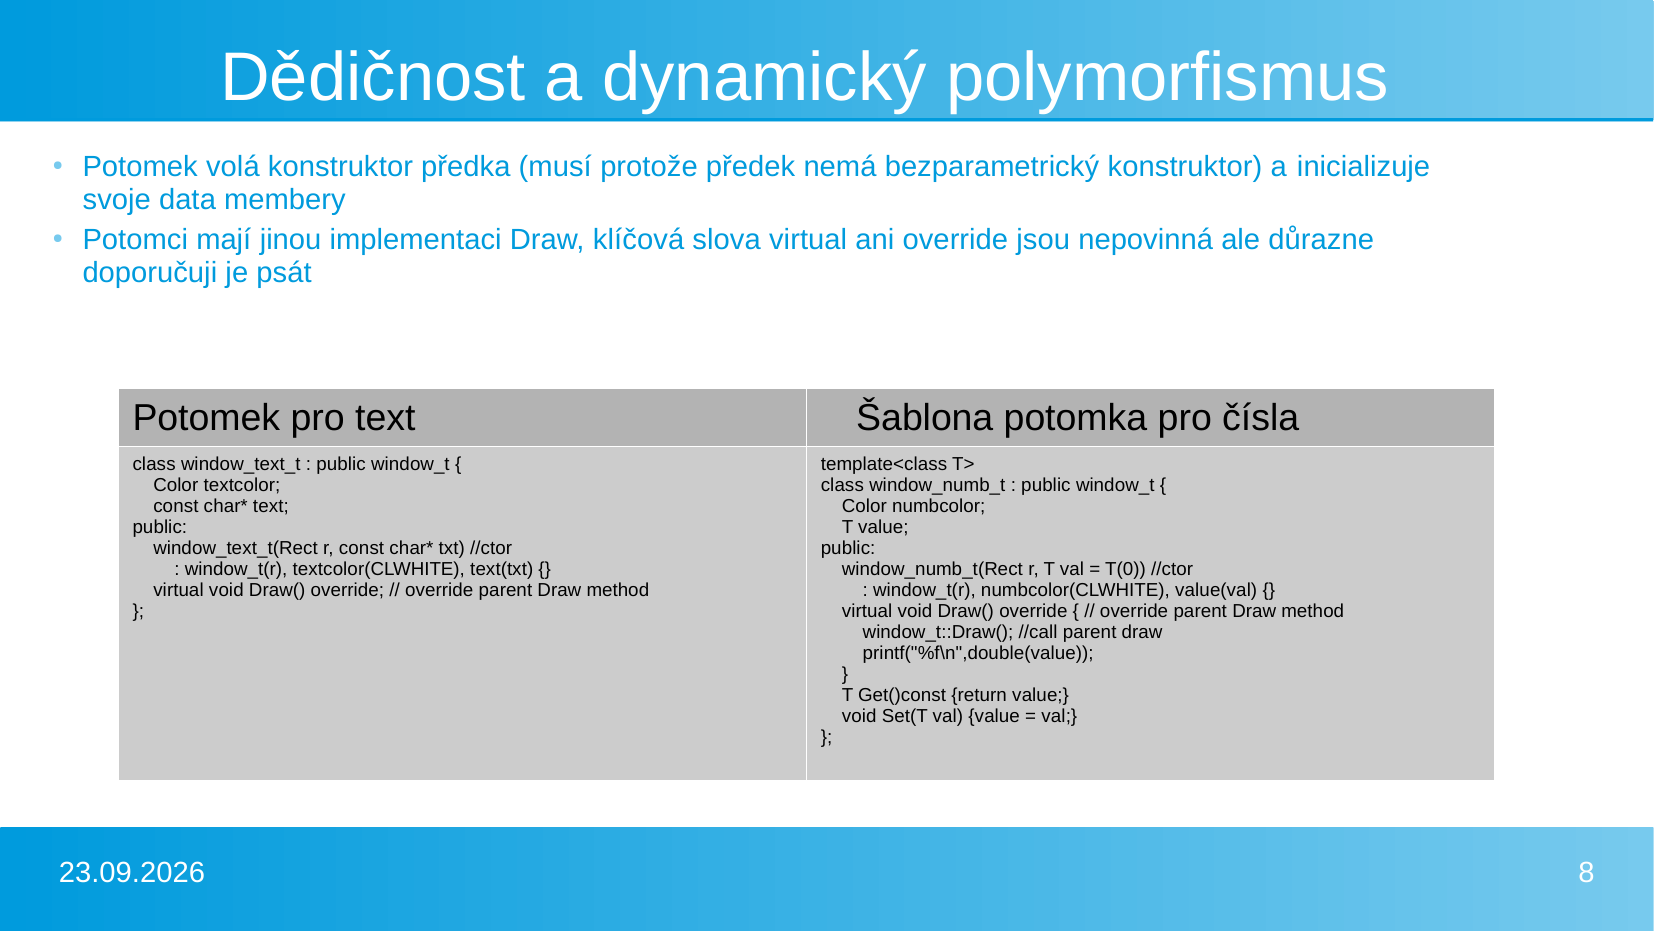

# Dědičnost a dynamický polymorfismus
Potomek volá konstruktor předka (musí protože předek nemá bezparametrický konstruktor) a inicializuje svoje data membery
Potomci mají jinou implementaci Draw, klíčová slova virtual ani override jsou nepovinná ale důrazne doporučuji je psát
| Potomek pro text | Šablona potomka pro čísla |
| --- | --- |
| class window\_text\_t : public window\_t { Color textcolor; const char\* text; public: window\_text\_t(Rect r, const char\* txt) //ctor : window\_t(r), textcolor(CLWHITE), text(txt) {} virtual void Draw() override; // override parent Draw method }; | template<class T> class window\_numb\_t : public window\_t { Color numbcolor; T value; public: window\_numb\_t(Rect r, T val = T(0)) //ctor : window\_t(r), numbcolor(CLWHITE), value(val) {} virtual void Draw() override { // override parent Draw method window\_t::Draw(); //call parent draw printf("%f\n",double(value)); } T Get()const {return value;} void Set(T val) {value = val;} }; |
8